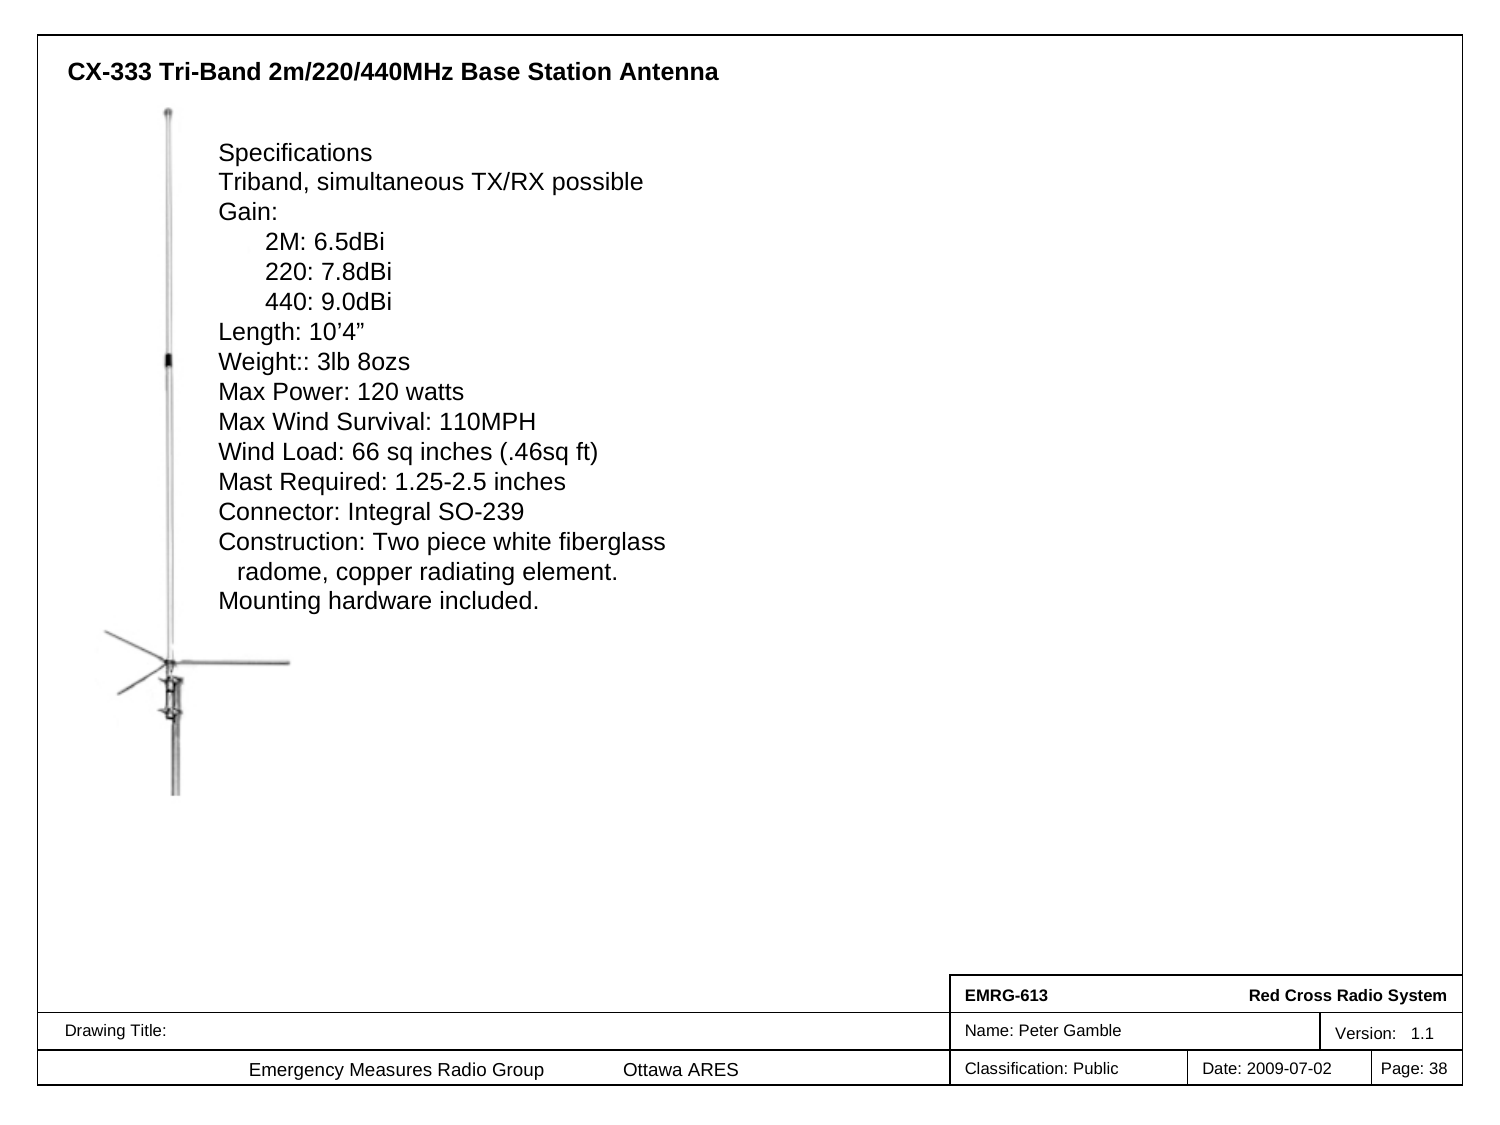

CX-333 Tri-Band 2m/220/440MHz Base Station Antenna
Specifications
Triband, simultaneous TX/RX possible
Gain:
2M: 6.5dBi
220: 7.8dBi
440: 9.0dBi
Length: 10’4”
Weight:: 3lb 8ozs
Max Power: 120 watts
Max Wind Survival: 110MPH
Wind Load: 66 sq inches (.46sq ft)
Mast Required: 1.25-2.5 inches
Connector: Integral SO-239
Construction: Two piece white fiberglass radome, copper radiating element.
Mounting hardware included.
Emergency Measures Radio Group Ottawa ARES
Page: